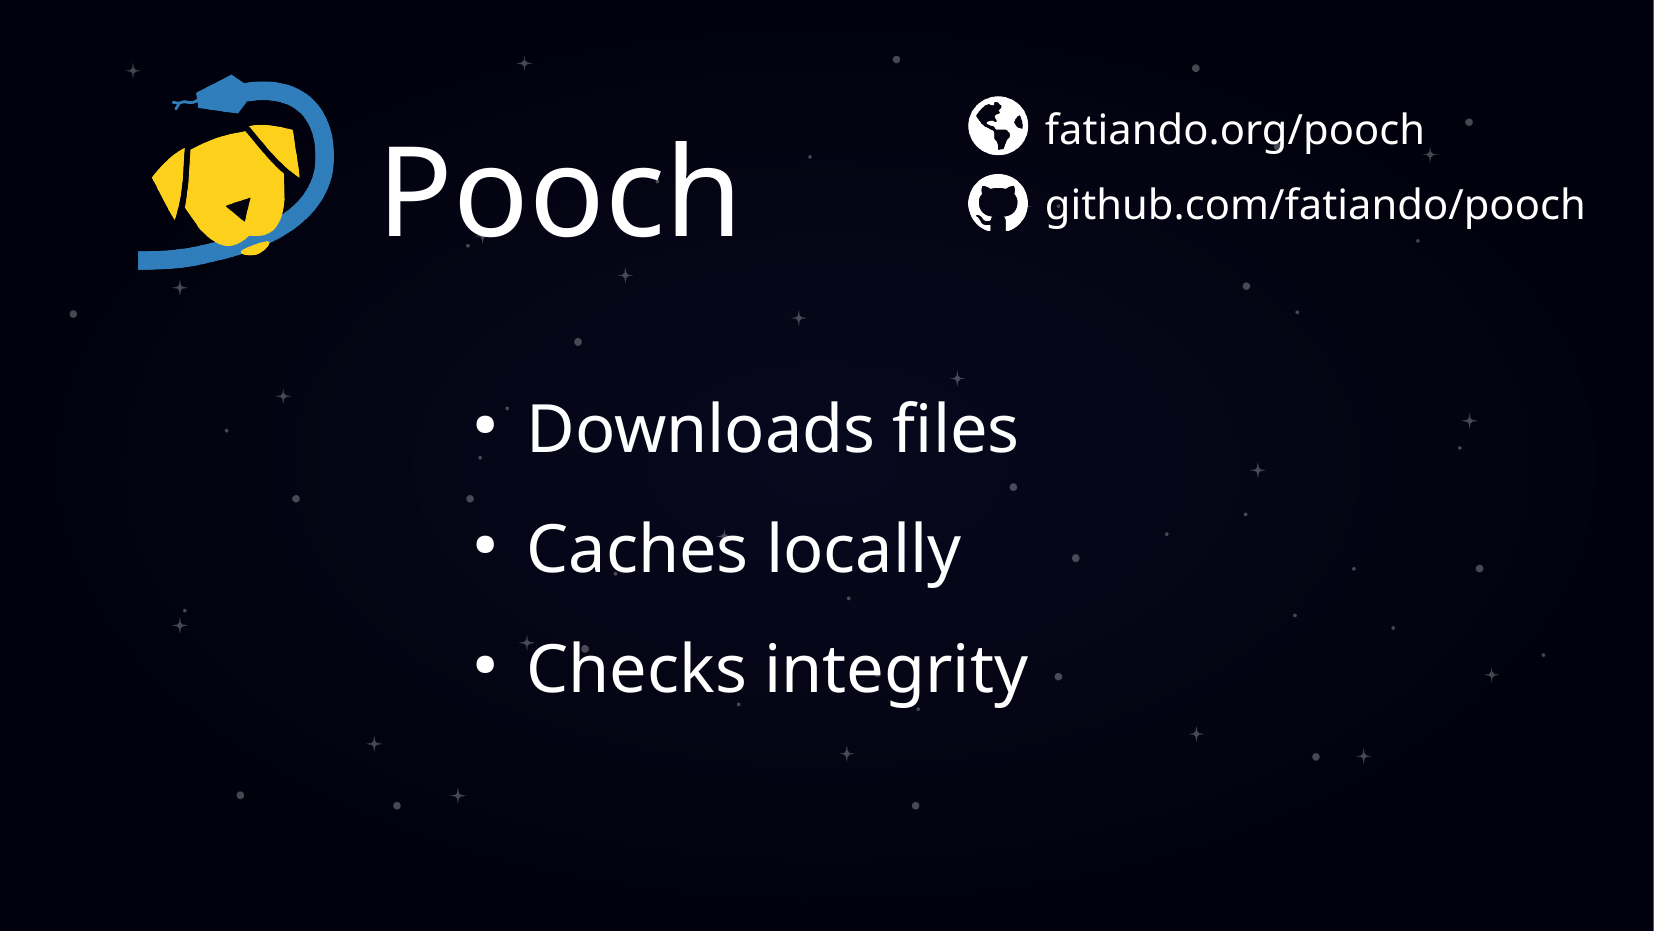

fatiando.org/pooch
Pooch
github.com/fatiando/pooch
# Downloads files
Caches locally
Checks integrity